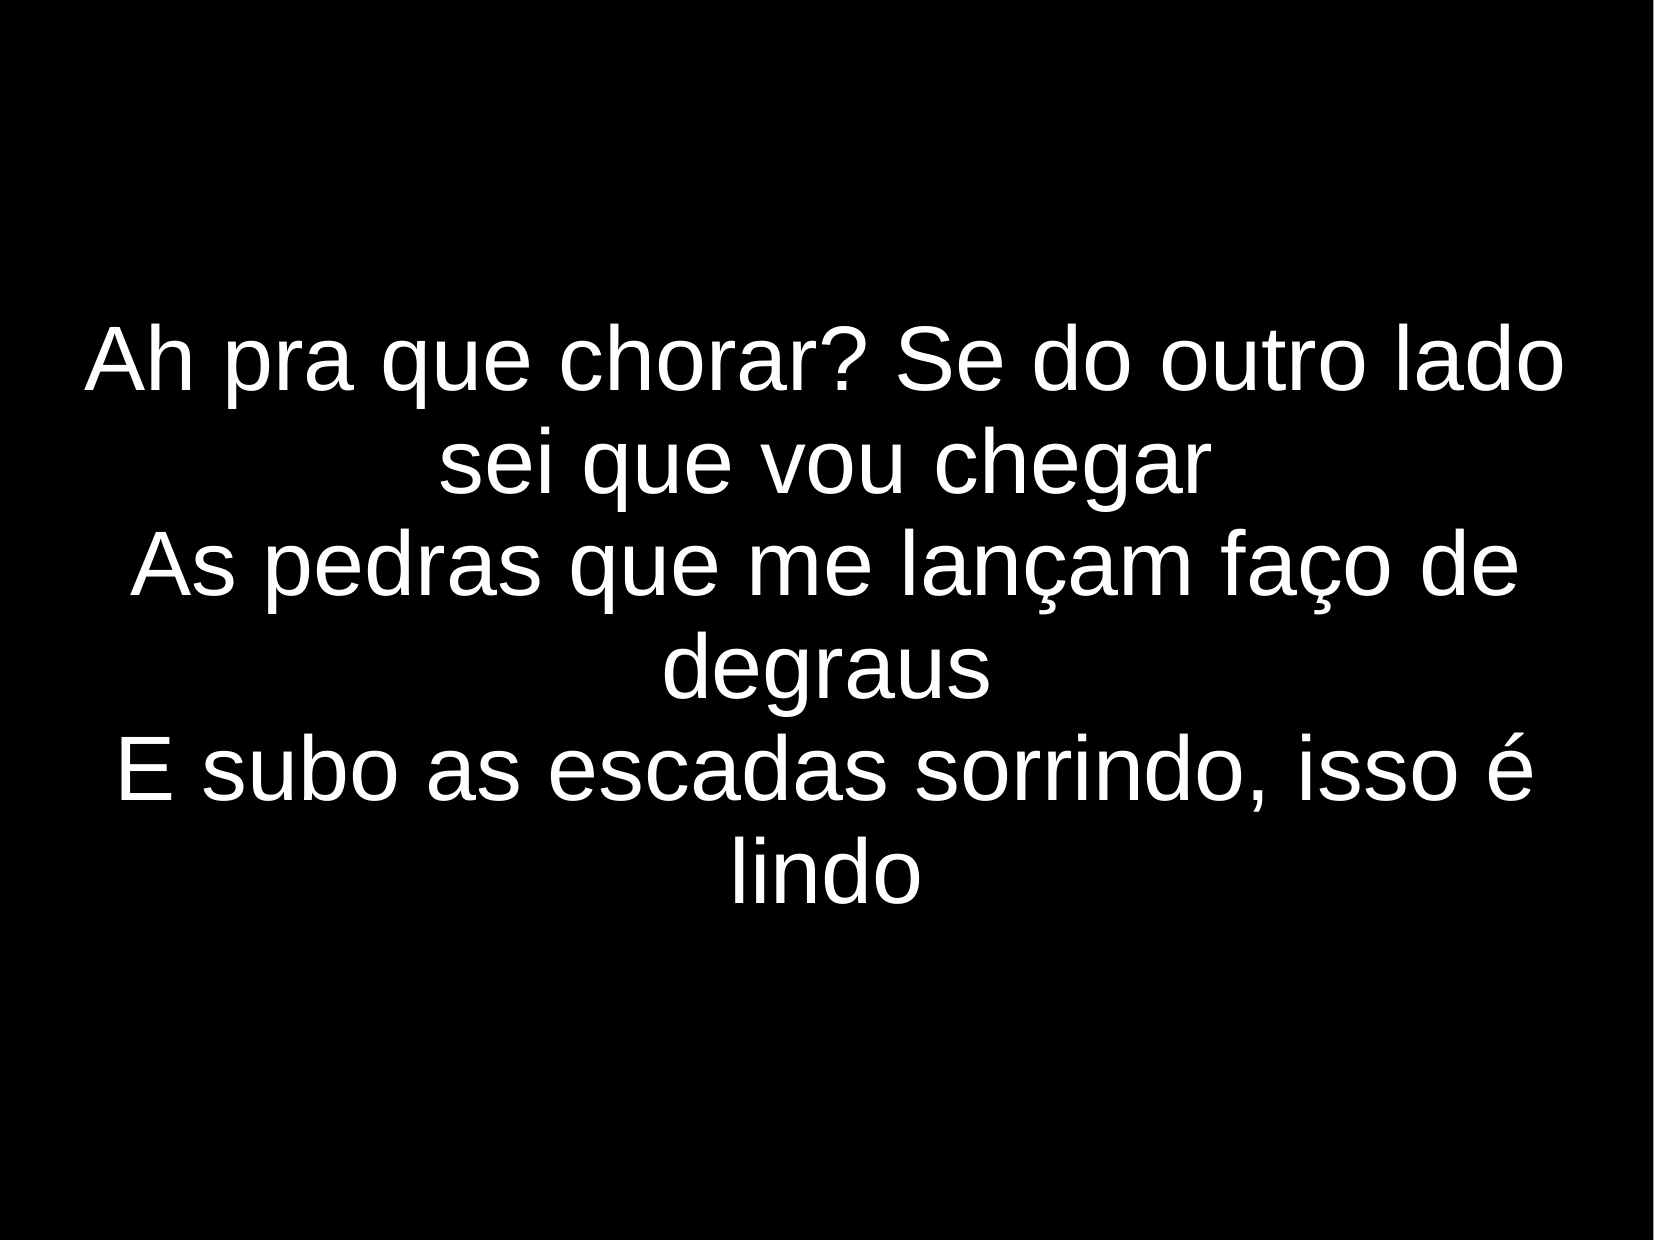

# Ah pra que chorar? Se do outro lado sei que vou chegar
As pedras que me lançam faço de degraus
E subo as escadas sorrindo, isso é lindo